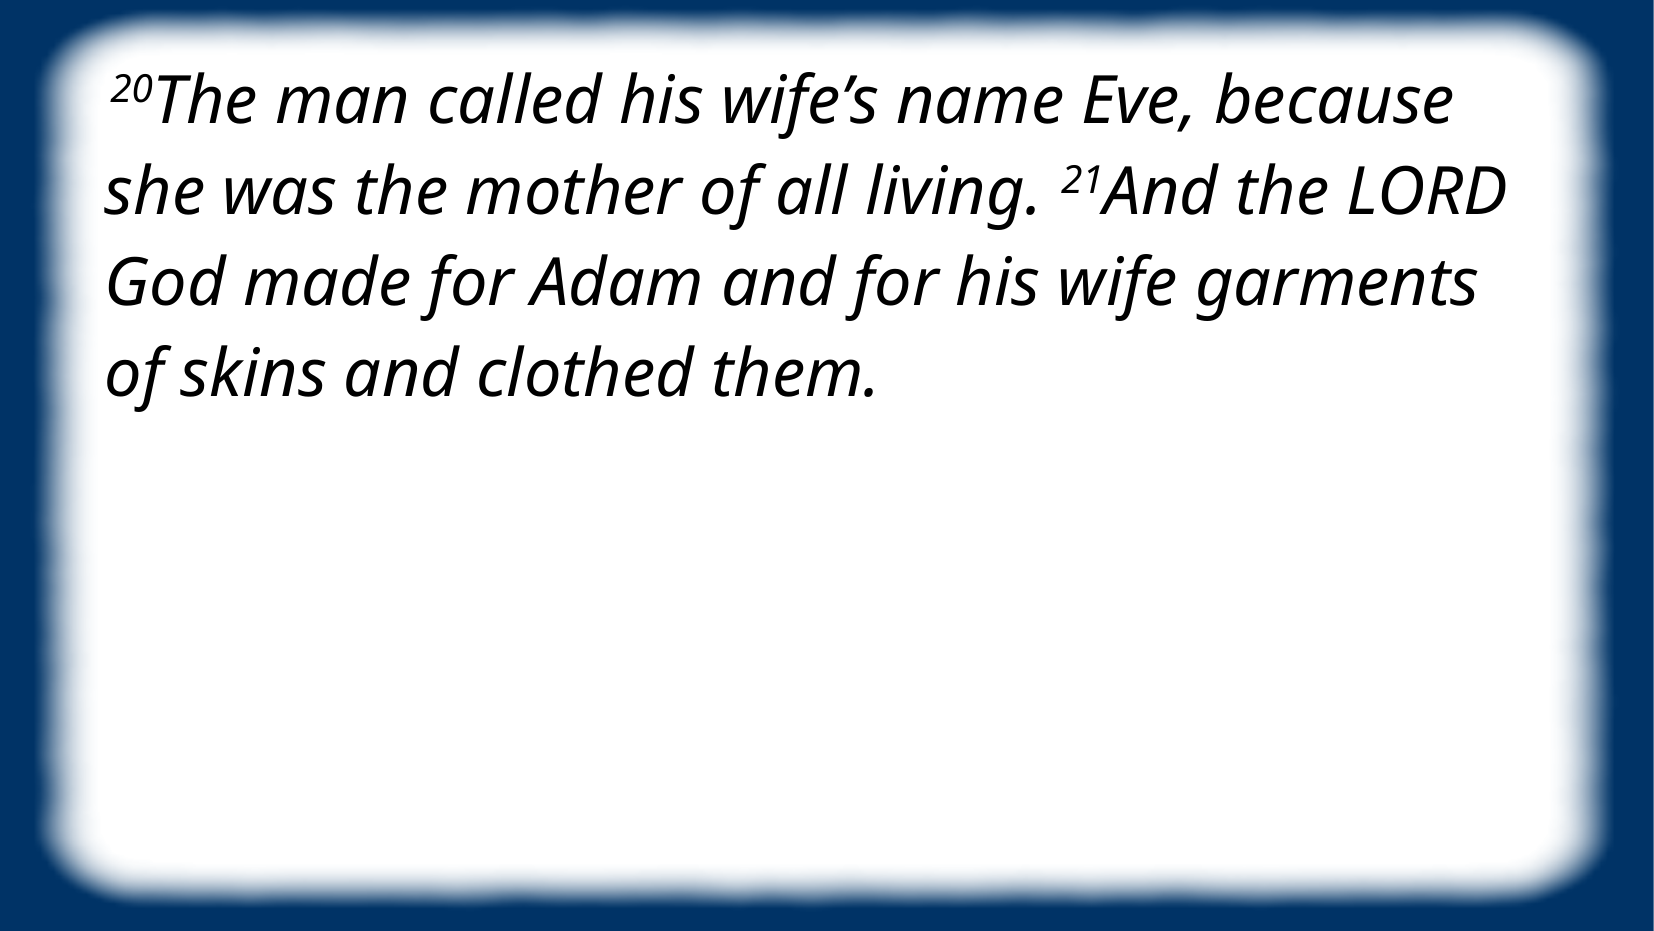

20The man called his wife’s name Eve, because she was the mother of all living. 21And the LORD God made for Adam and for his wife garments of skins and clothed them.